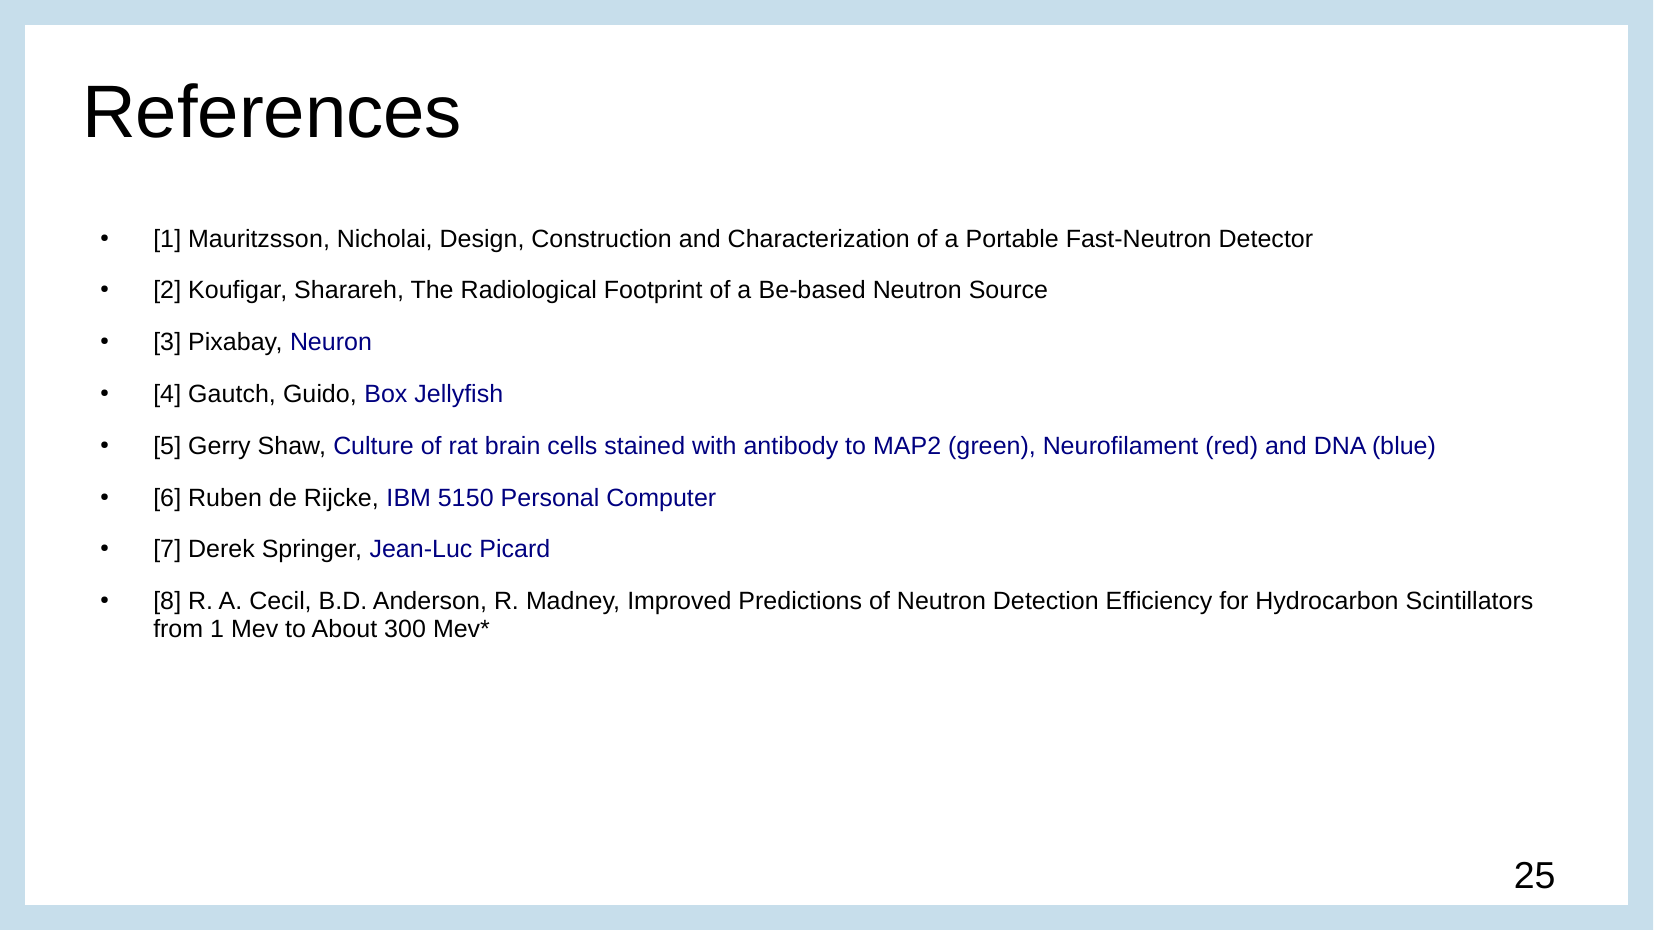

# References
[1] Mauritzsson, Nicholai, Design, Construction and Characterization of a Portable Fast-Neutron Detector
[2] Koufigar, Sharareh, The Radiological Footprint of a Be-based Neutron Source
[3] Pixabay, Neuron
[4] Gautch, Guido, Box Jellyfish
[5] Gerry Shaw, Culture of rat brain cells stained with antibody to MAP2 (green), Neurofilament (red) and DNA (blue)
[6] Ruben de Rijcke, IBM 5150 Personal Computer
[7] Derek Springer, Jean-Luc Picard
[8] R. A. Cecil, B.D. Anderson, R. Madney, Improved Predictions of Neutron Detection Efficiency for Hydrocarbon Scintillators from 1 Mev to About 300 Mev*